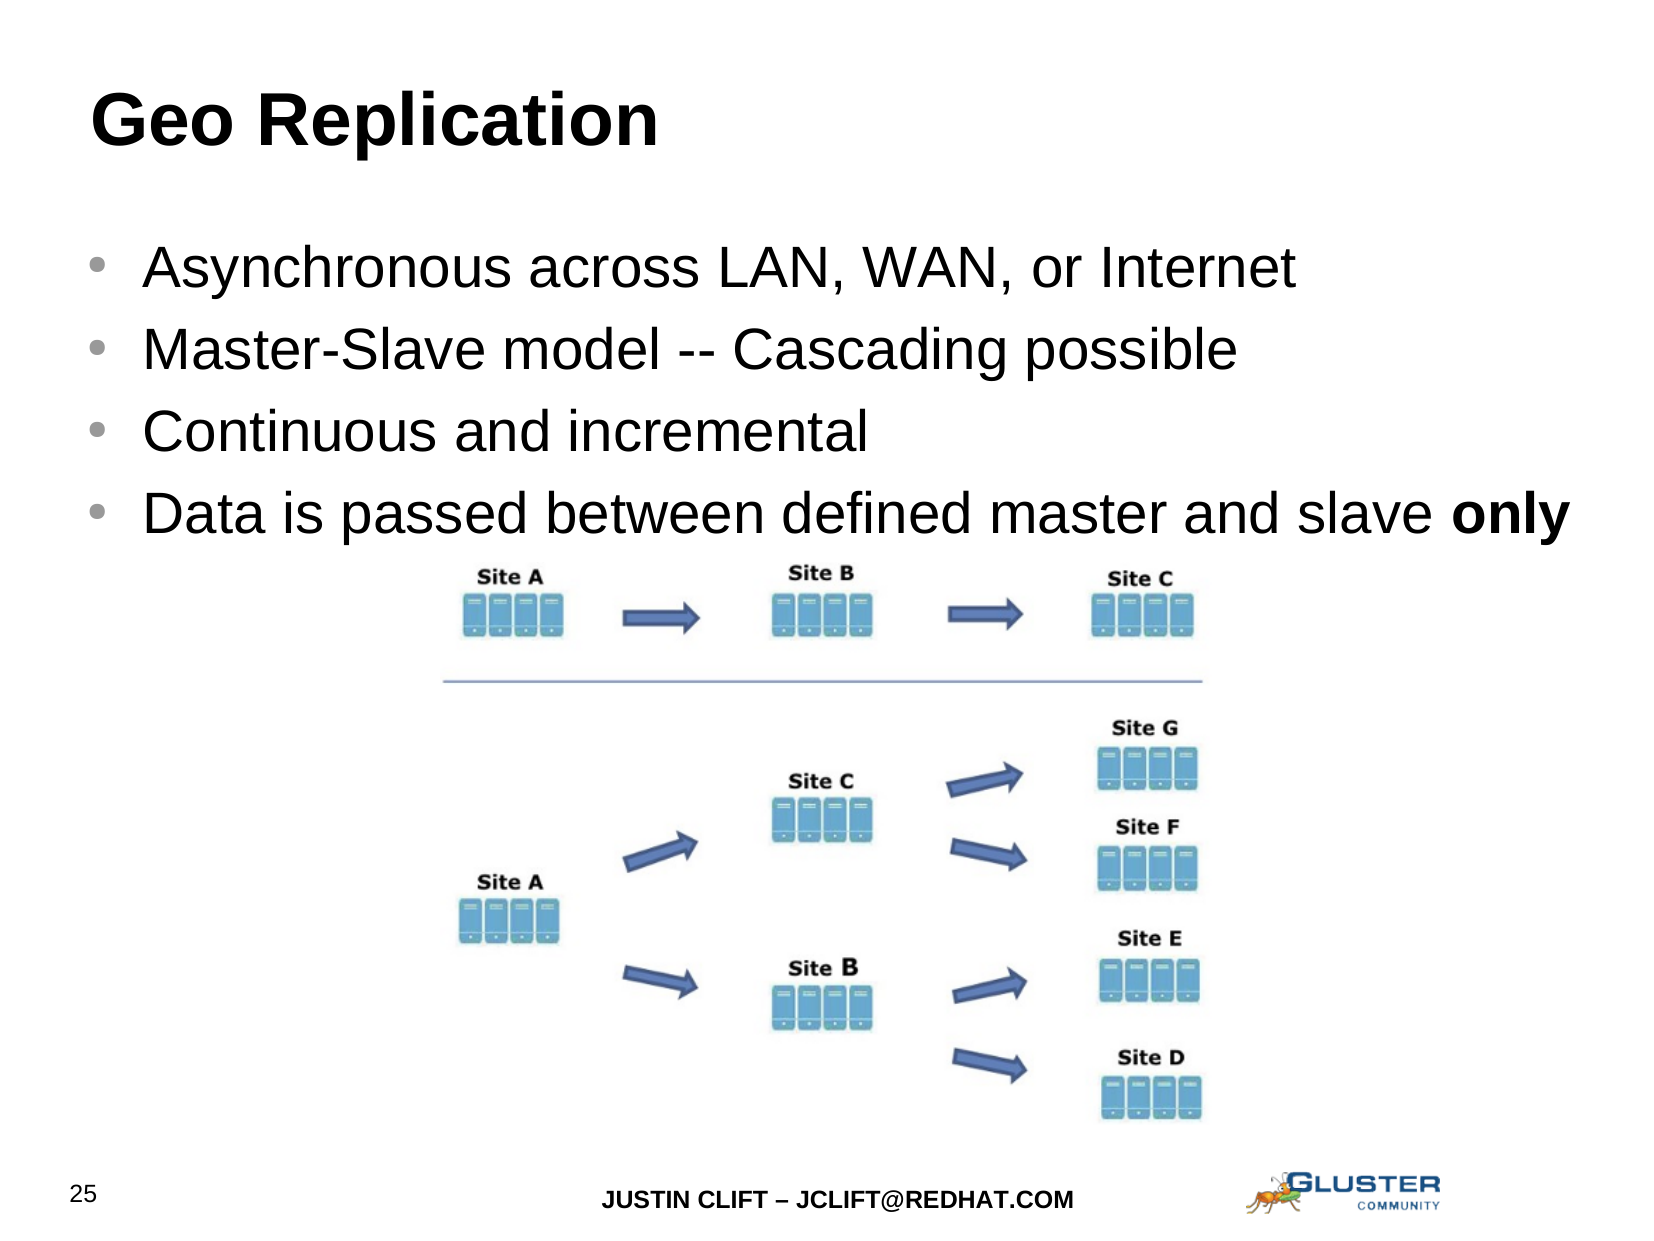

# Geo Replication
Asynchronous across LAN, WAN, or Internet
Master-Slave model -- Cascading possible
Continuous and incremental
Data is passed between defined master and slave only